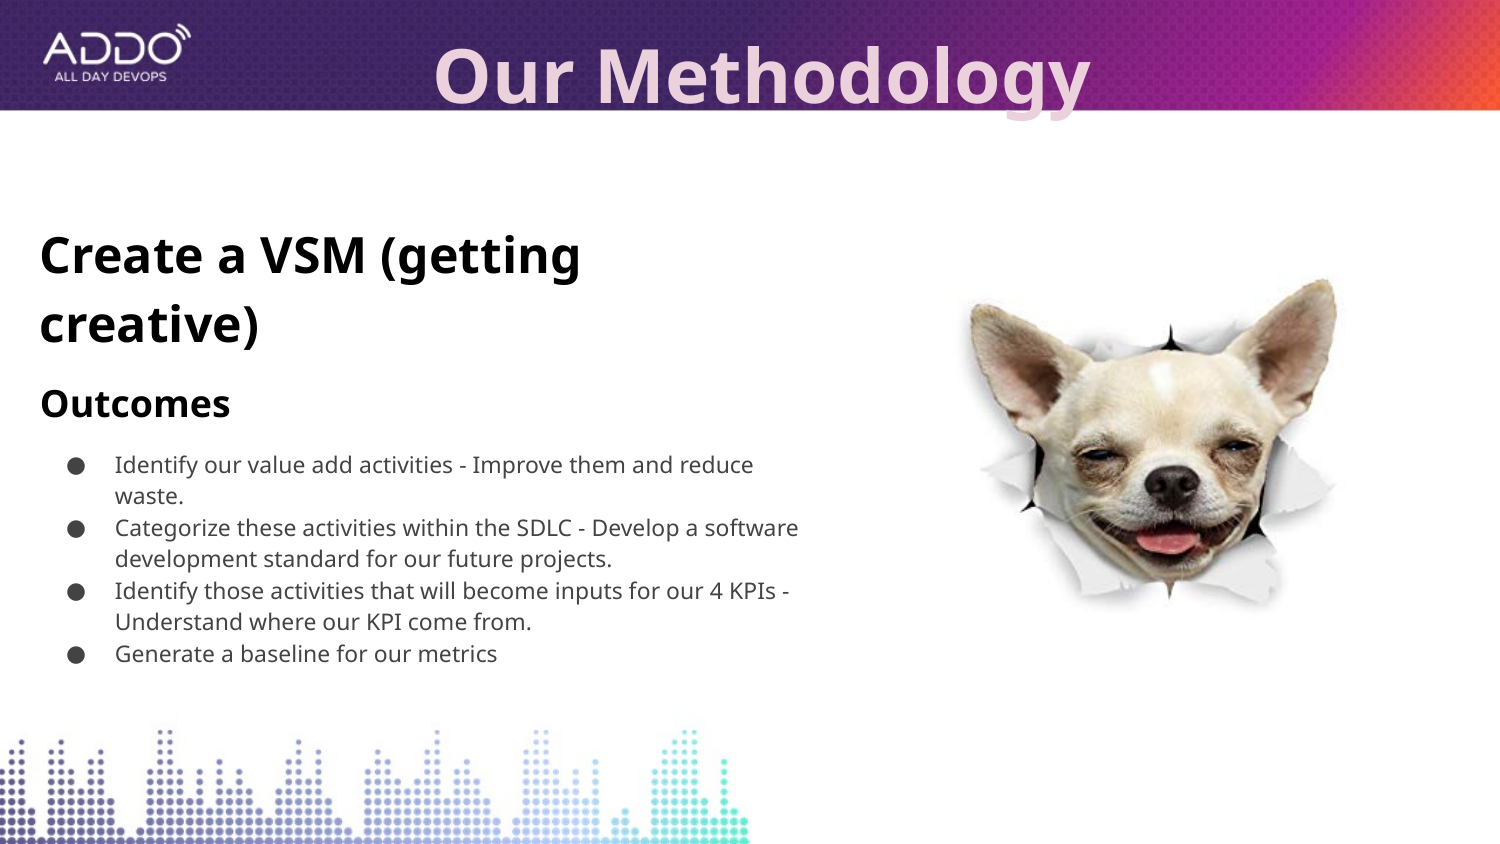

Our Methodology
Create a VSM (getting creative)
Outcomes
Identify our value add activities - Improve them and reduce waste.
Categorize these activities within the SDLC - Develop a software development standard for our future projects.
Identify those activities that will become inputs for our 4 KPIs - Understand where our KPI come from.
Generate a baseline for our metrics